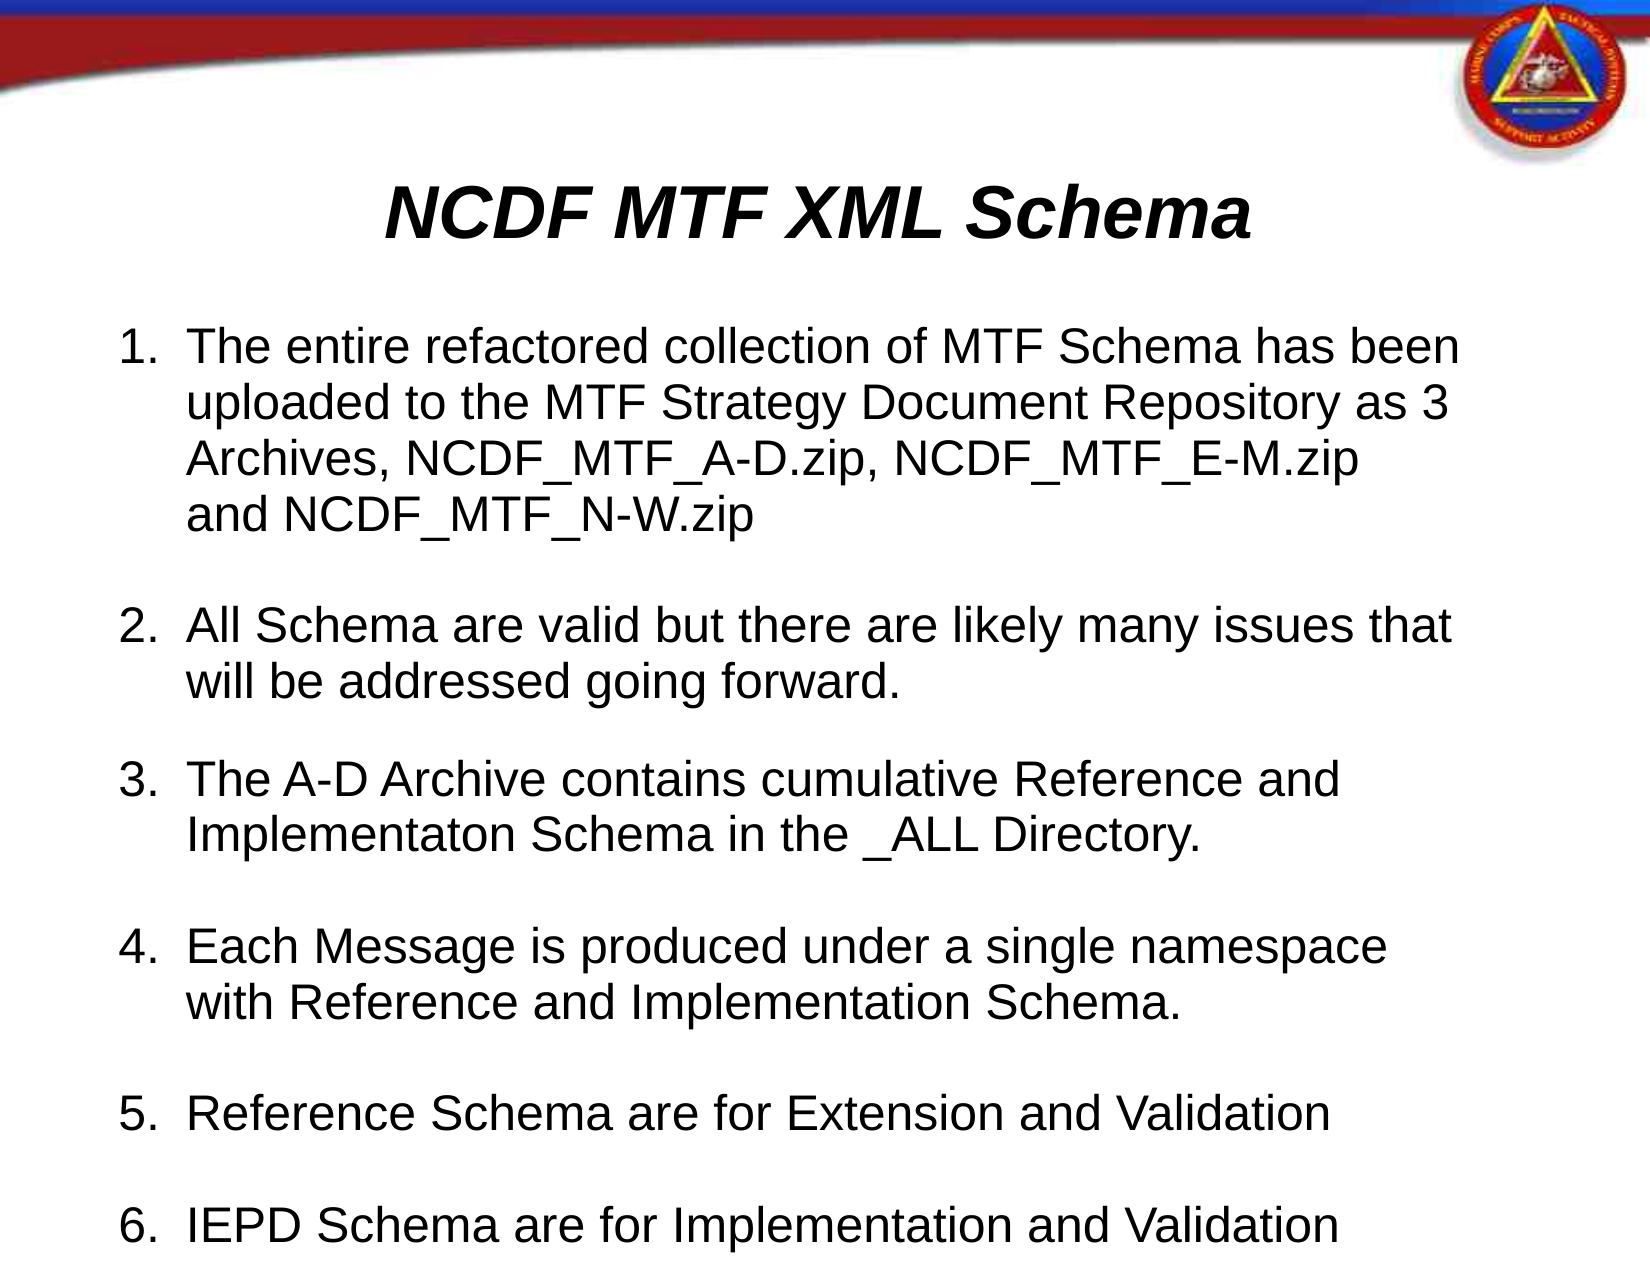

NCDF MTF XML Schema
The entire refactored collection of MTF Schema has been uploaded to the MTF Strategy Document Repository as 3 Archives, NCDF_MTF_A-D.zip, NCDF_MTF_E-M.zip
and NCDF_MTF_N-W.zip
All Schema are valid but there are likely many issues that will be addressed going forward.
The A-D Archive contains cumulative Reference and Implementaton Schema in the _ALL Directory.
Each Message is produced under a single namespace with Reference and Implementation Schema.
Reference Schema are for Extension and Validation
IEPD Schema are for Implementation and Validation
Any Instances must validate to both